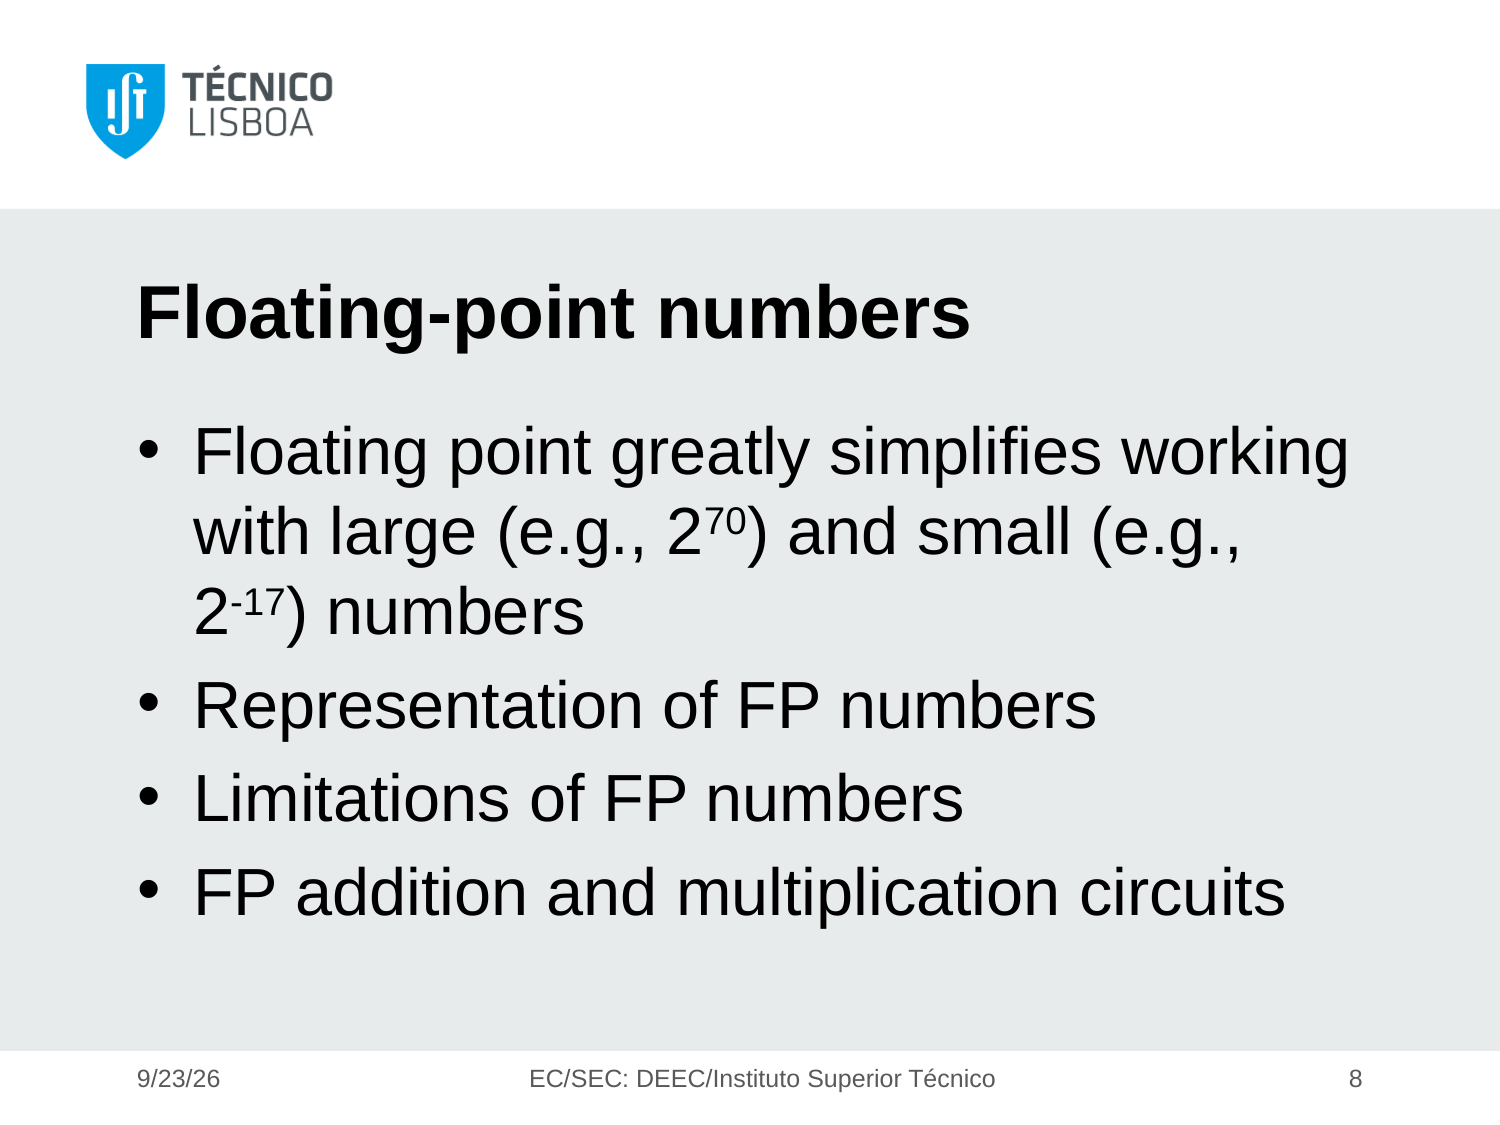

# Floating-point numbers
Floating point greatly simplifies working with large (e.g., 270) and small (e.g., 2-17) numbers
Representation of FP numbers
Limitations of FP numbers
FP addition and multiplication circuits
EC/SEC: DEEC/Instituto Superior Técnico